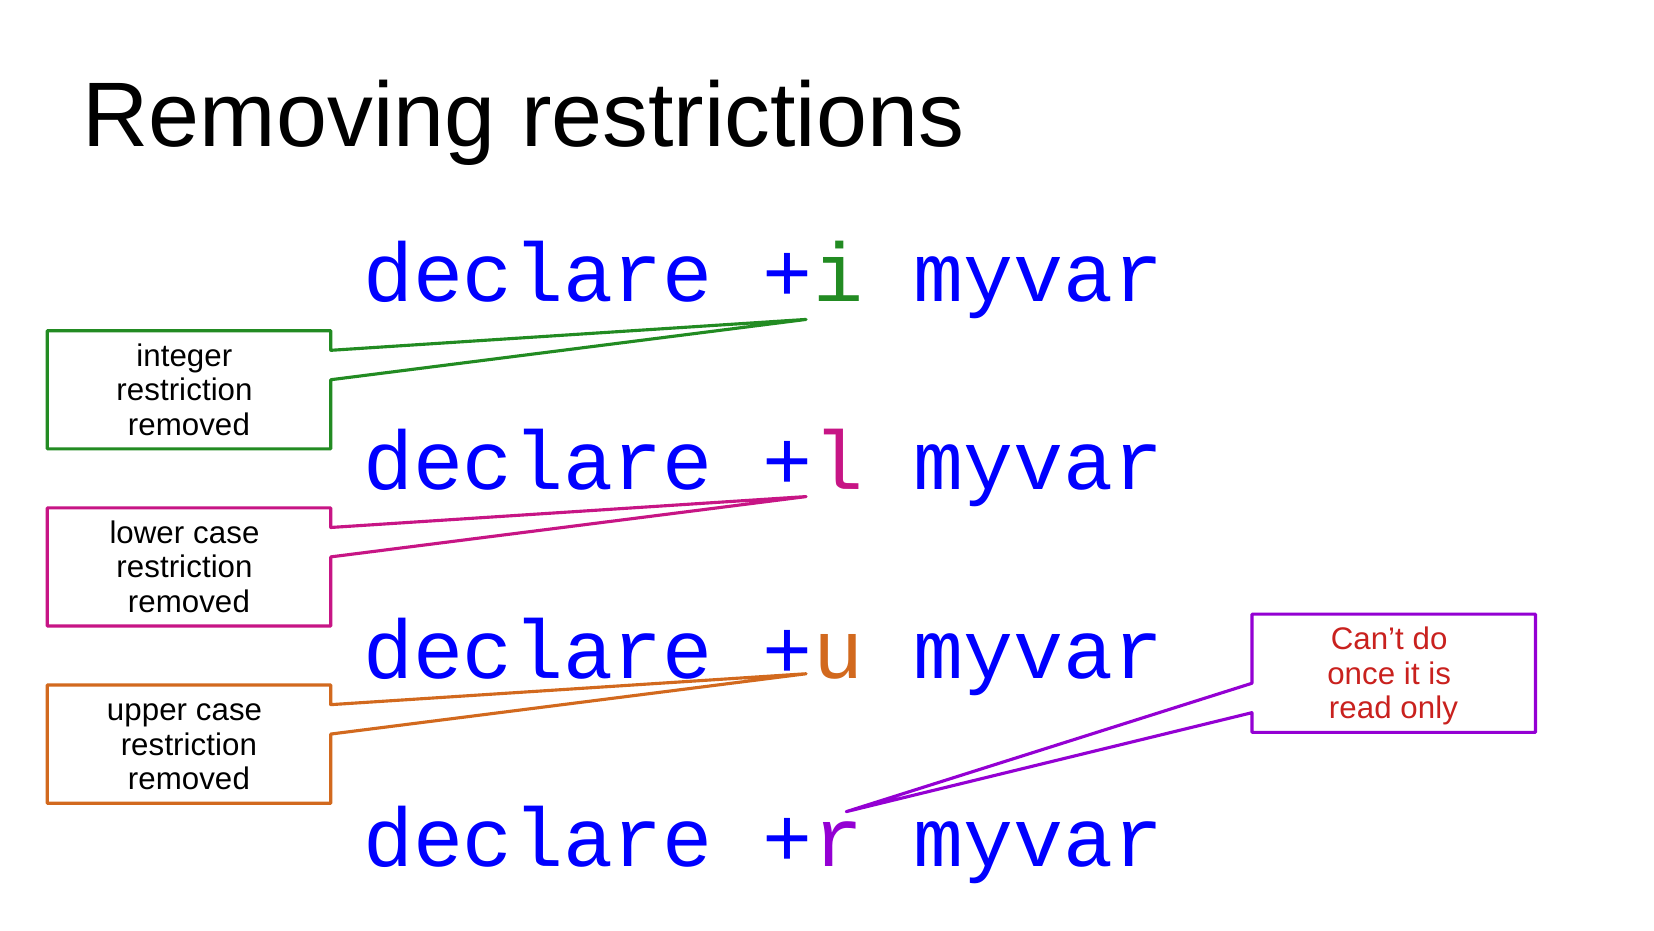

# Removing restrictions
declare +i myvar
declare +l myvar
declare +u myvar
declare +r myvar
integer
restriction
removed
lower case
restriction
removed
Can’t do
once it is
read only
upper case
restriction
removed